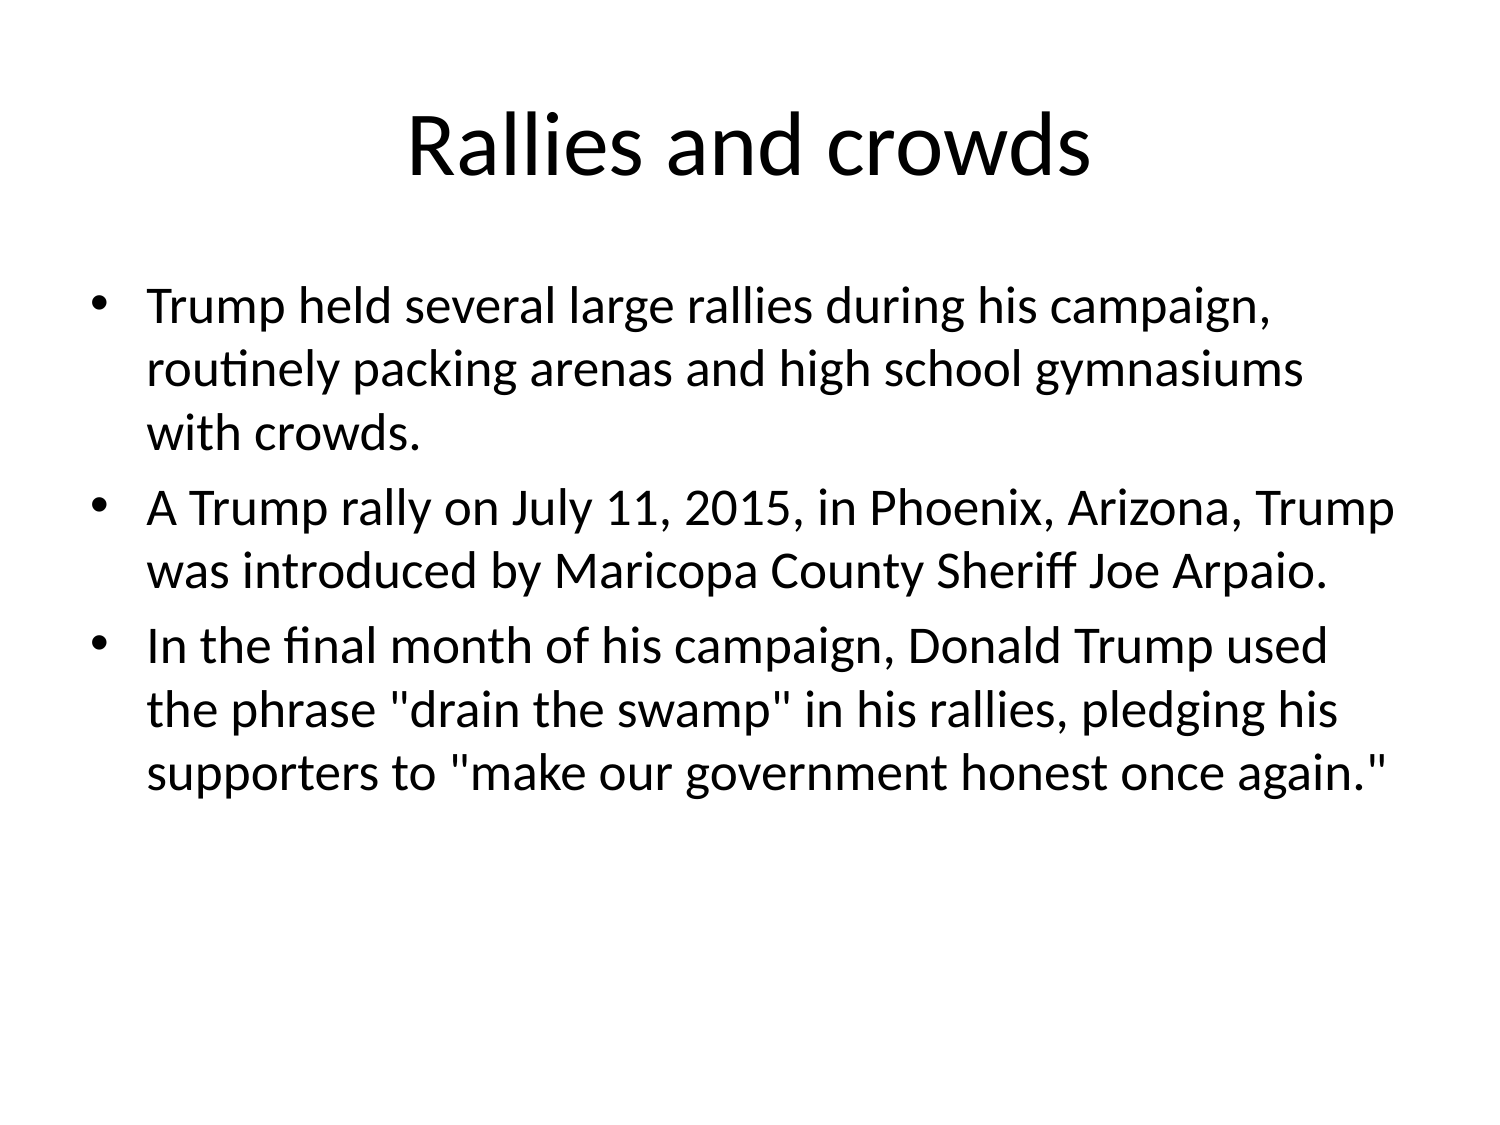

# Rallies and crowds
Trump held several large rallies during his campaign, routinely packing arenas and high school gymnasiums with crowds.
A Trump rally on July 11, 2015, in Phoenix, Arizona, Trump was introduced by Maricopa County Sheriff Joe Arpaio.
In the final month of his campaign, Donald Trump used the phrase "drain the swamp" in his rallies, pledging his supporters to "make our government honest once again."